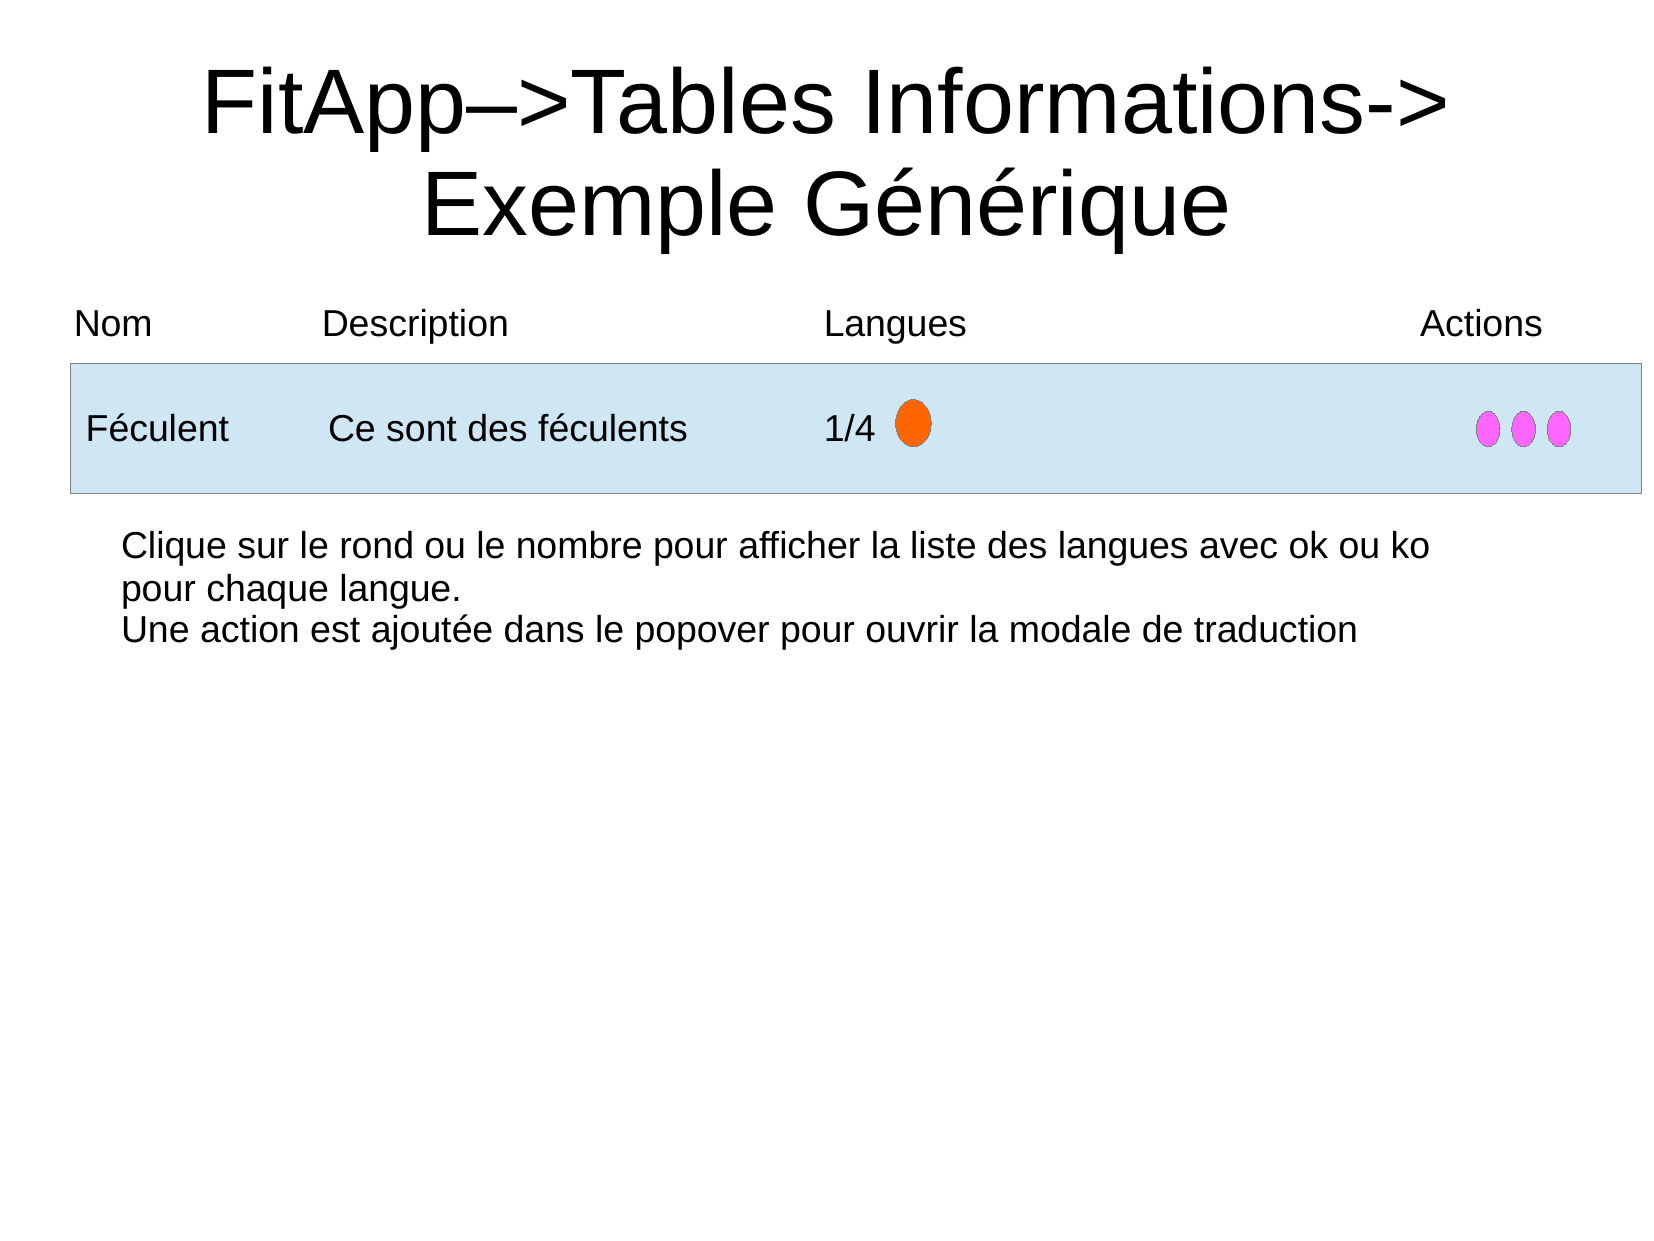

# FitApp–>Tables Informations-> Exemple Générique
Nom
Description
Langues
Actions
Féculent		 Ce sont des féculents		1/4
Clique sur le rond ou le nombre pour afficher la liste des langues avec ok ou ko pour chaque langue.
Une action est ajoutée dans le popover pour ouvrir la modale de traduction